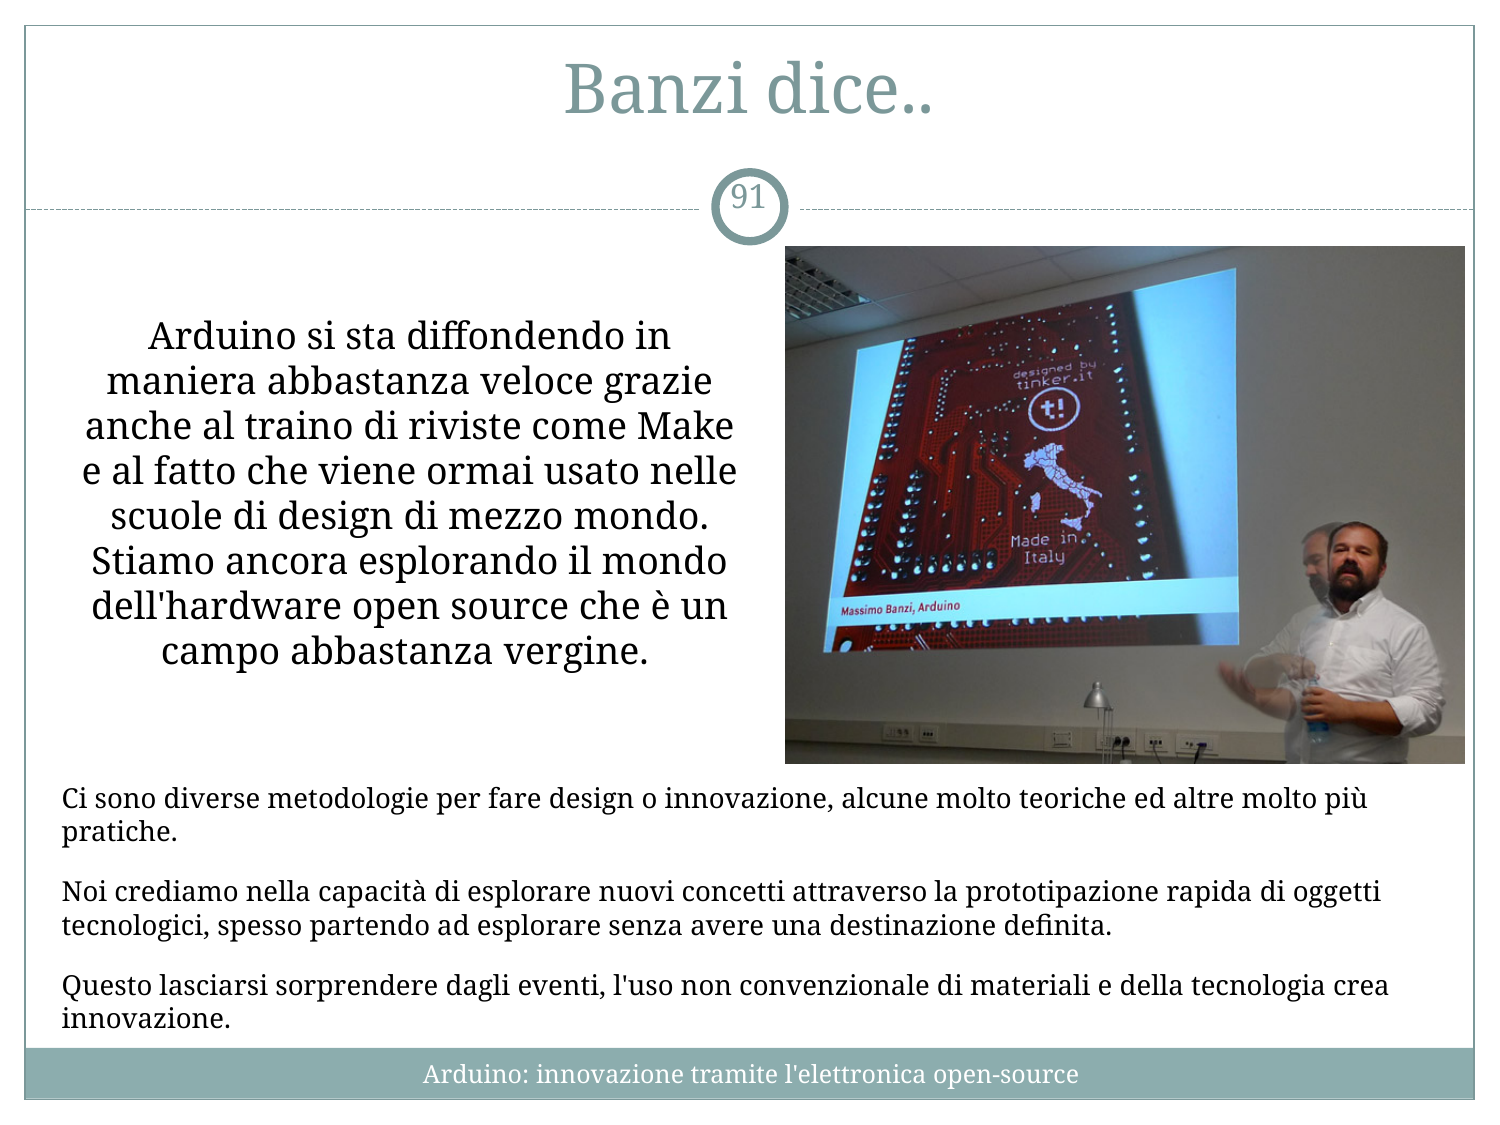

# Banzi dice..
Arduino si sta diffondendo in maniera abbastanza veloce grazie anche al traino di riviste come Make e al fatto che viene ormai usato nelle scuole di design di mezzo mondo. Stiamo ancora esplorando il mondo dell'hardware open source che è un campo abbastanza vergine.
Ci sono diverse metodologie per fare design o innovazione, alcune molto teoriche ed altre molto più pratiche.
Noi crediamo nella capacità di esplorare nuovi concetti attraverso la prototipazione rapida di oggetti tecnologici, spesso partendo ad esplorare senza avere una destinazione definita.
Questo lasciarsi sorprendere dagli eventi, l'uso non convenzionale di materiali e della tecnologia crea innovazione.
Arduino: innovazione tramite l'elettronica open-source